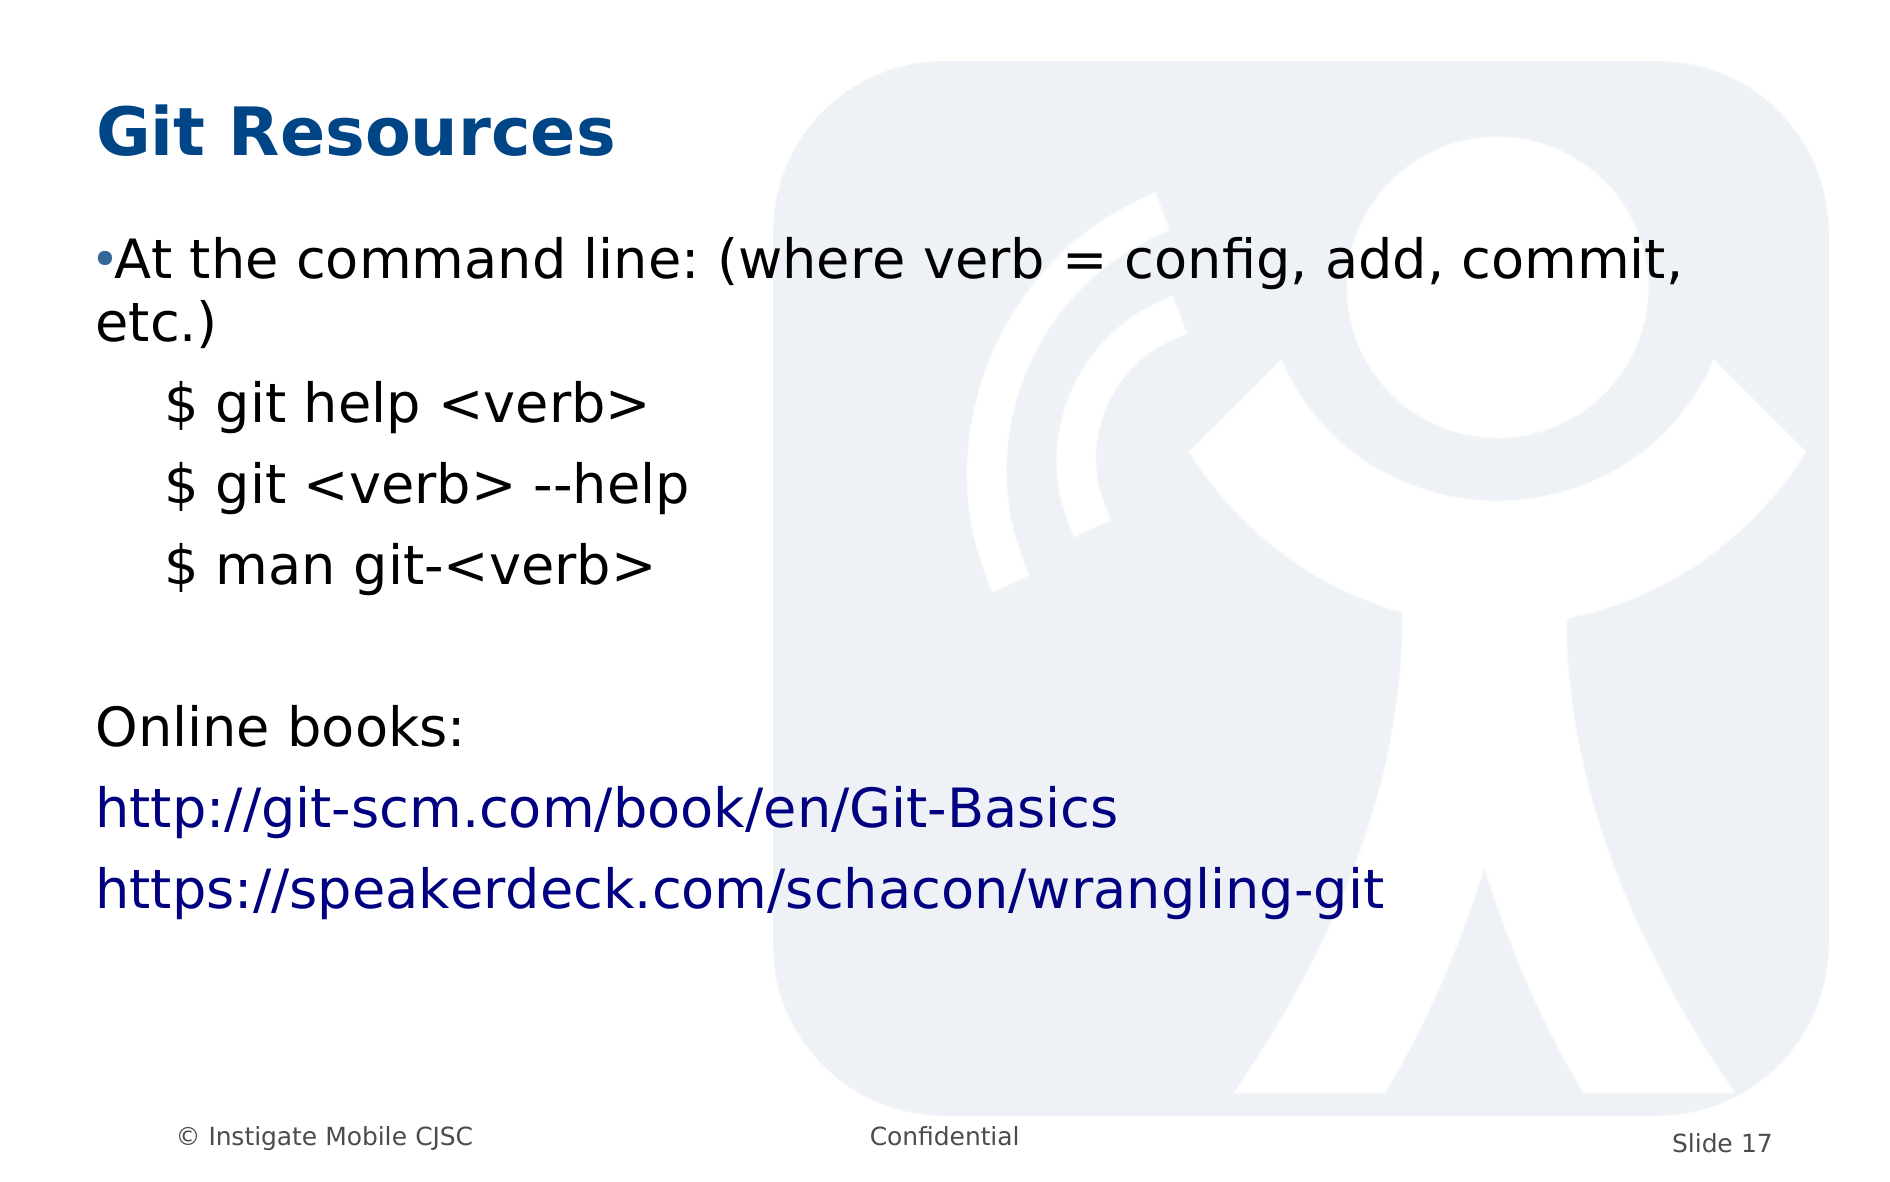

# Git Resources
At the command line: (where verb = config, add, commit, etc.)
 $ git help <verb>
 $ git <verb> --help
 $ man git-<verb>
Online books:
http://git-scm.com/book/en/Git-Basics
https://speakerdeck.com/schacon/wrangling-git